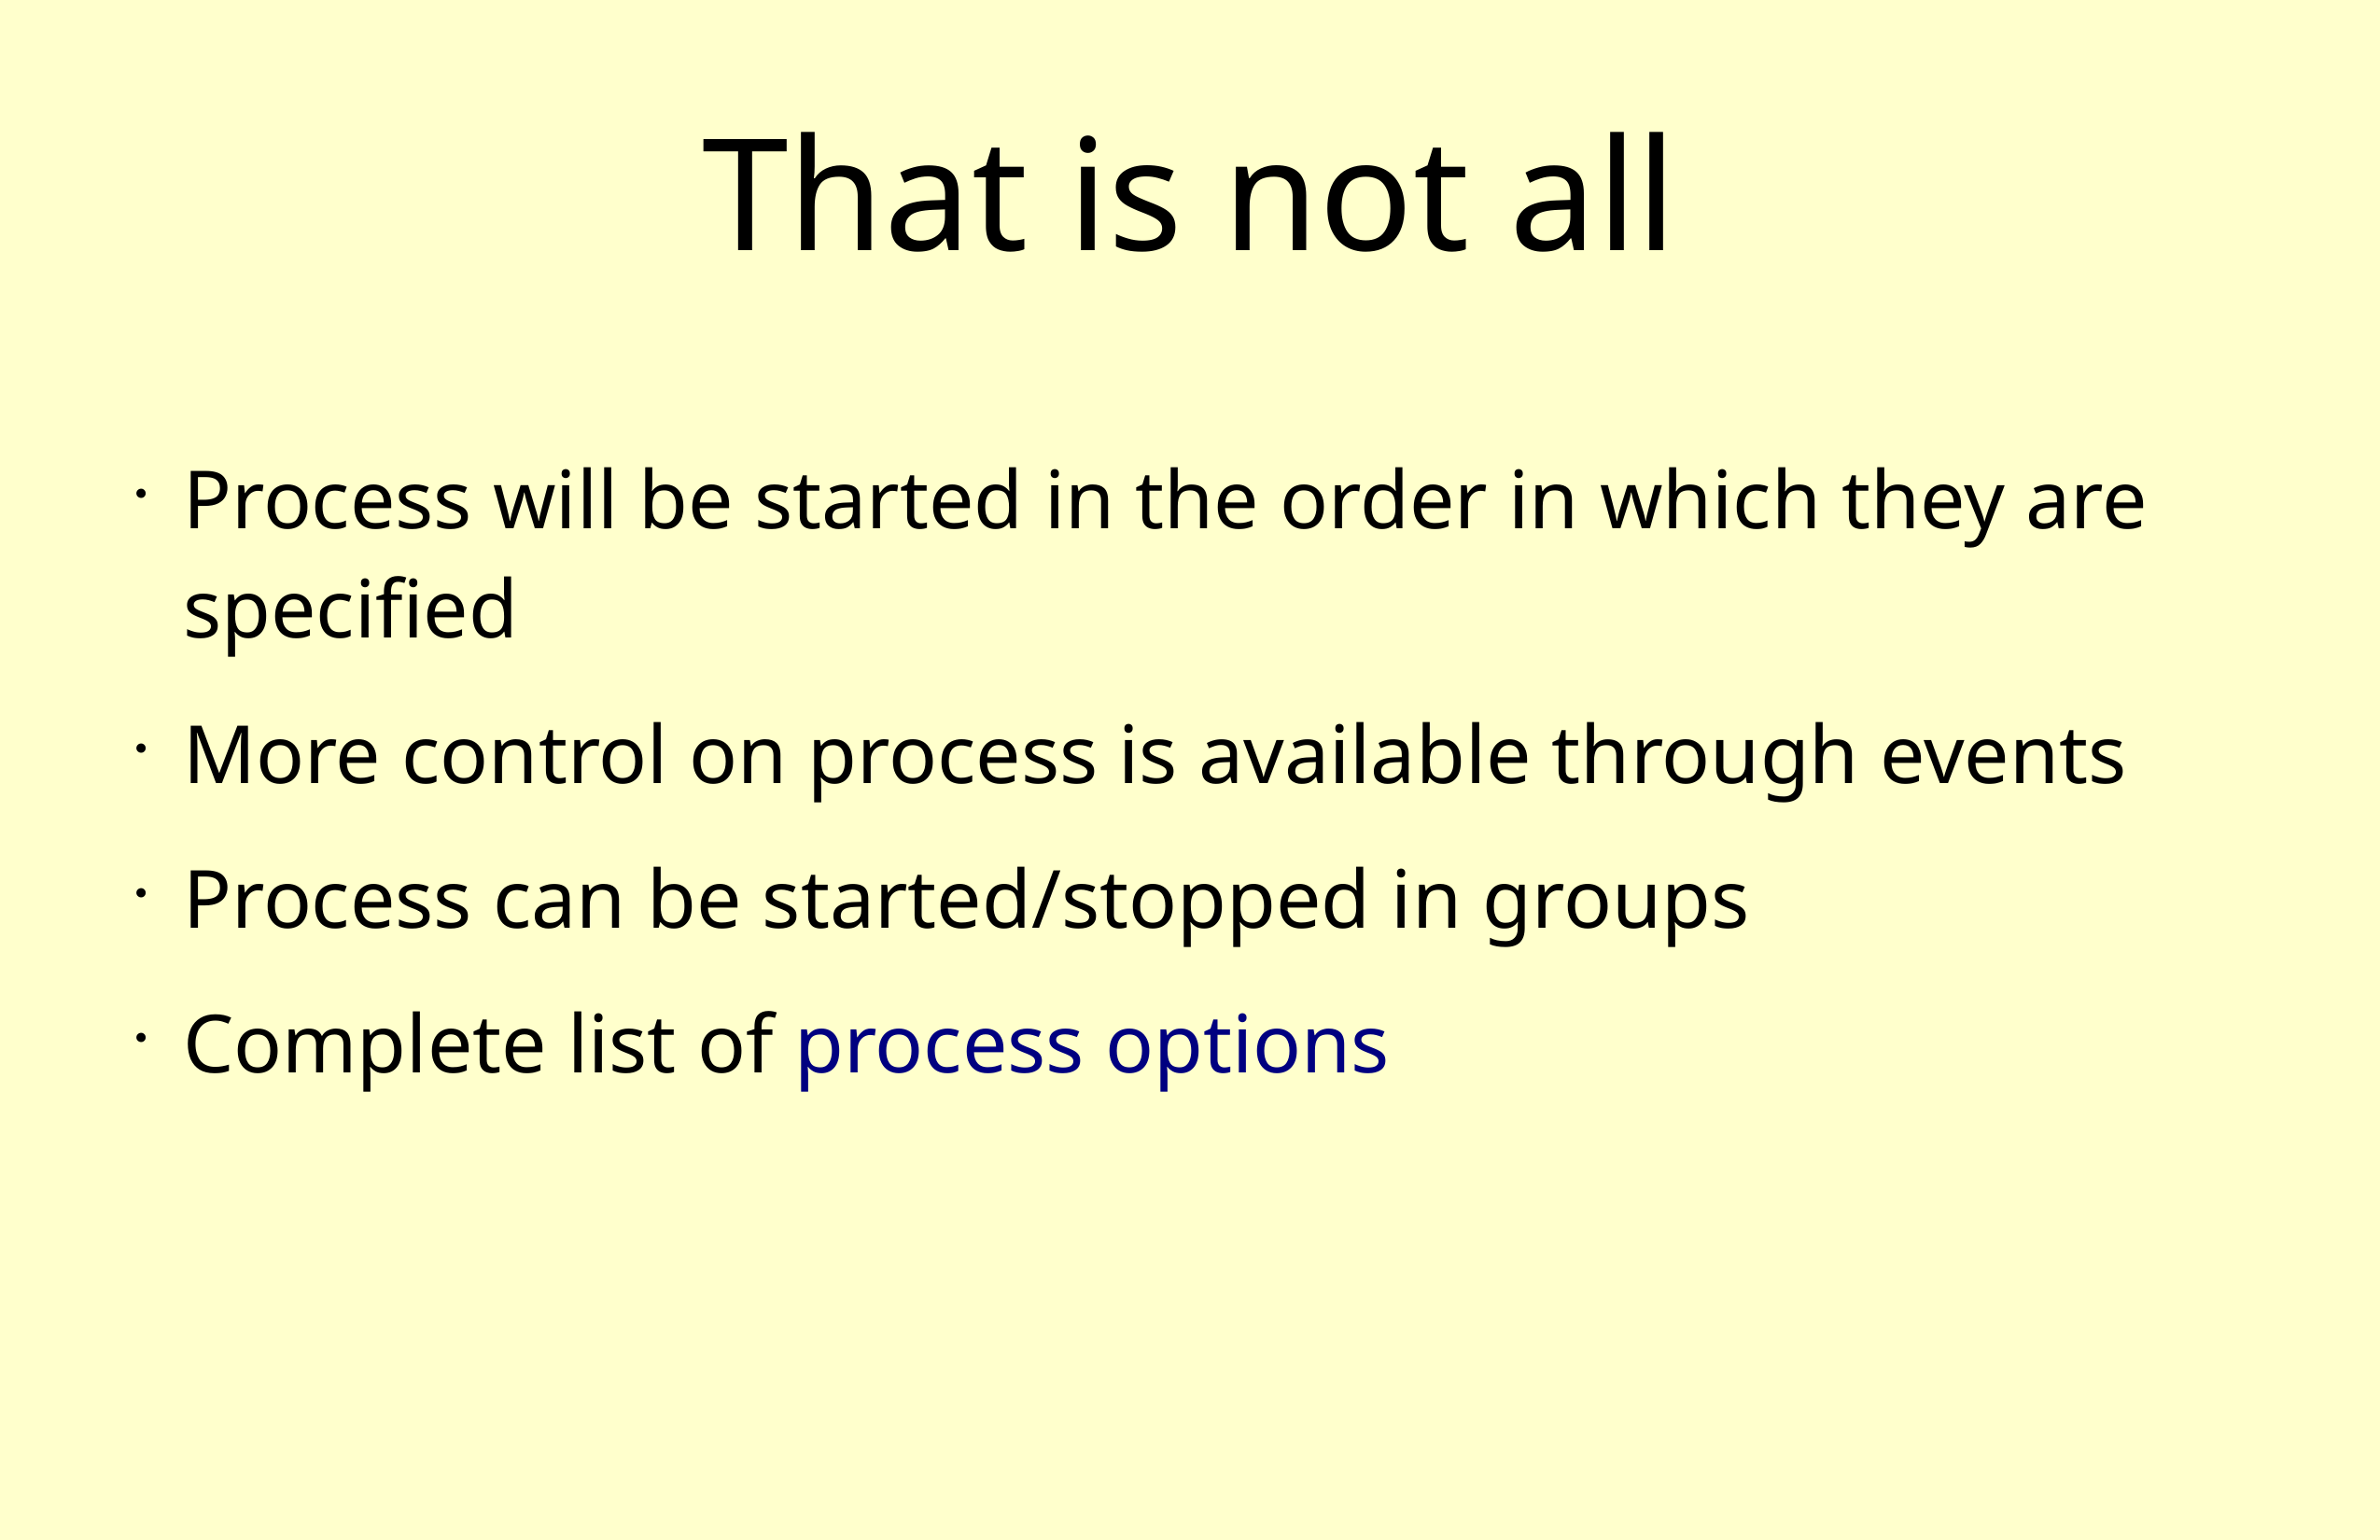

# That is not all
Process will be started in the order in which they are specified
More control on process is available through events
Process can be started/stopped in groups
Complete list of process options